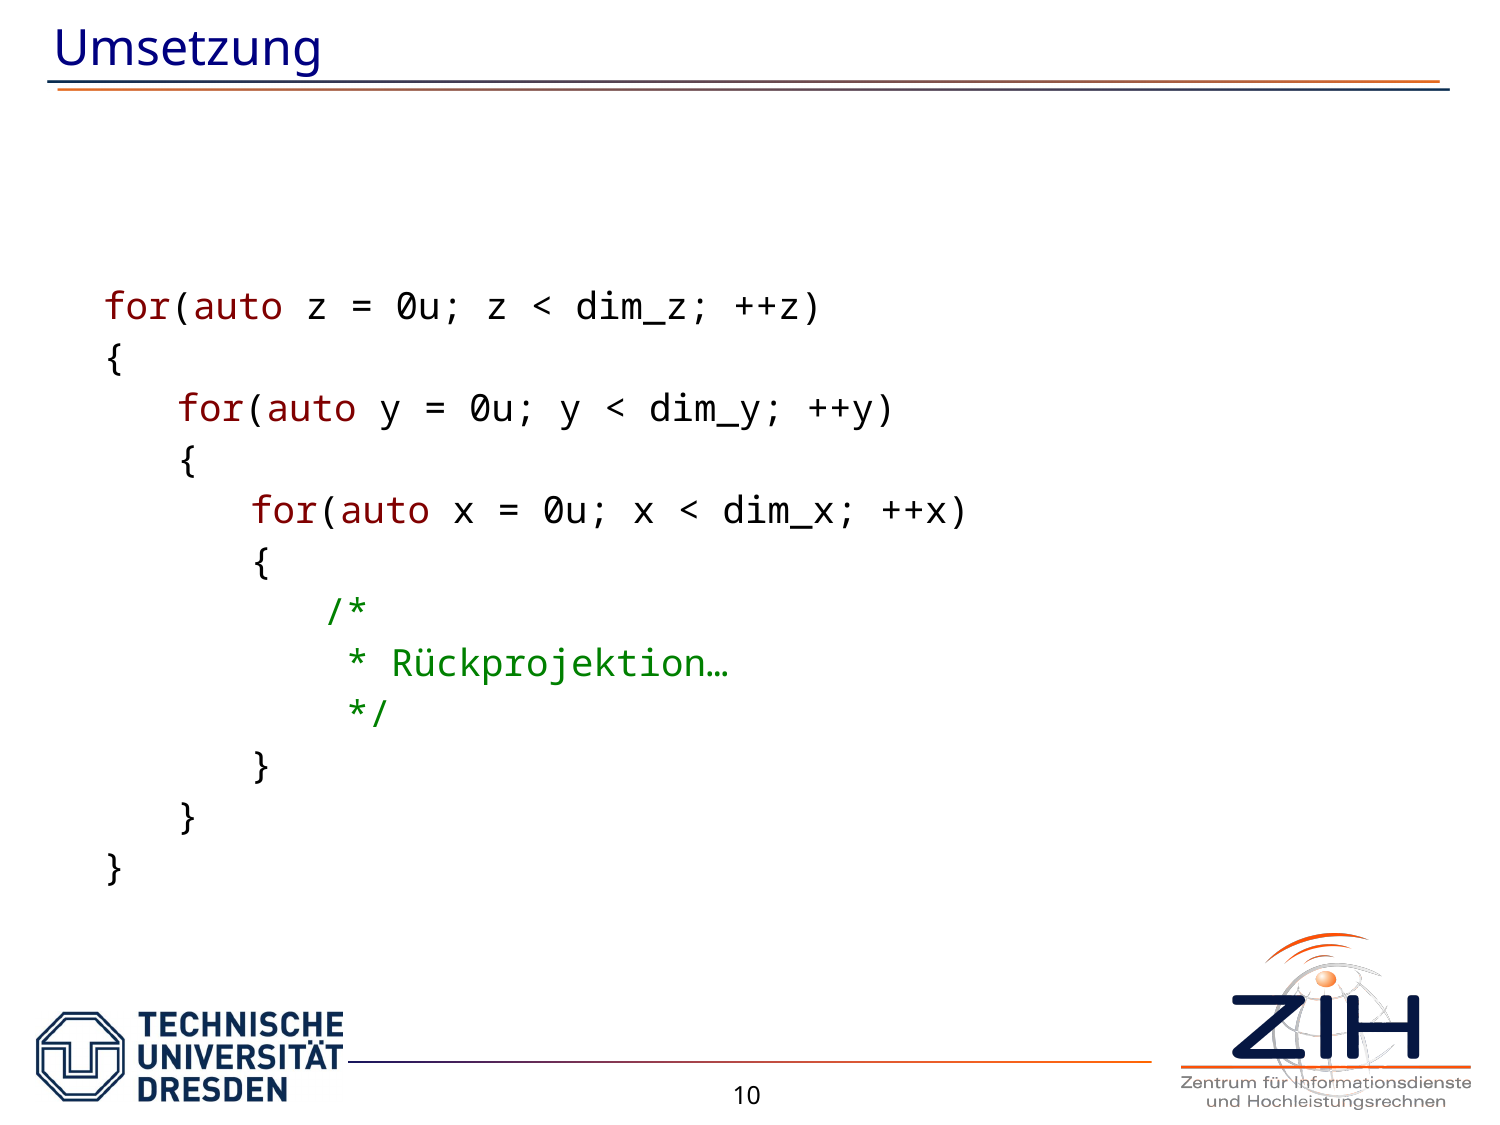

# Umsetzung
for(auto z = 0u; z < dim_z; ++z)
{
for(auto y = 0u; y < dim_y; ++y)
{
for(auto x = 0u; x < dim_x; ++x)
{
/*
 * Rückprojektion…
 */
}
}
}
10